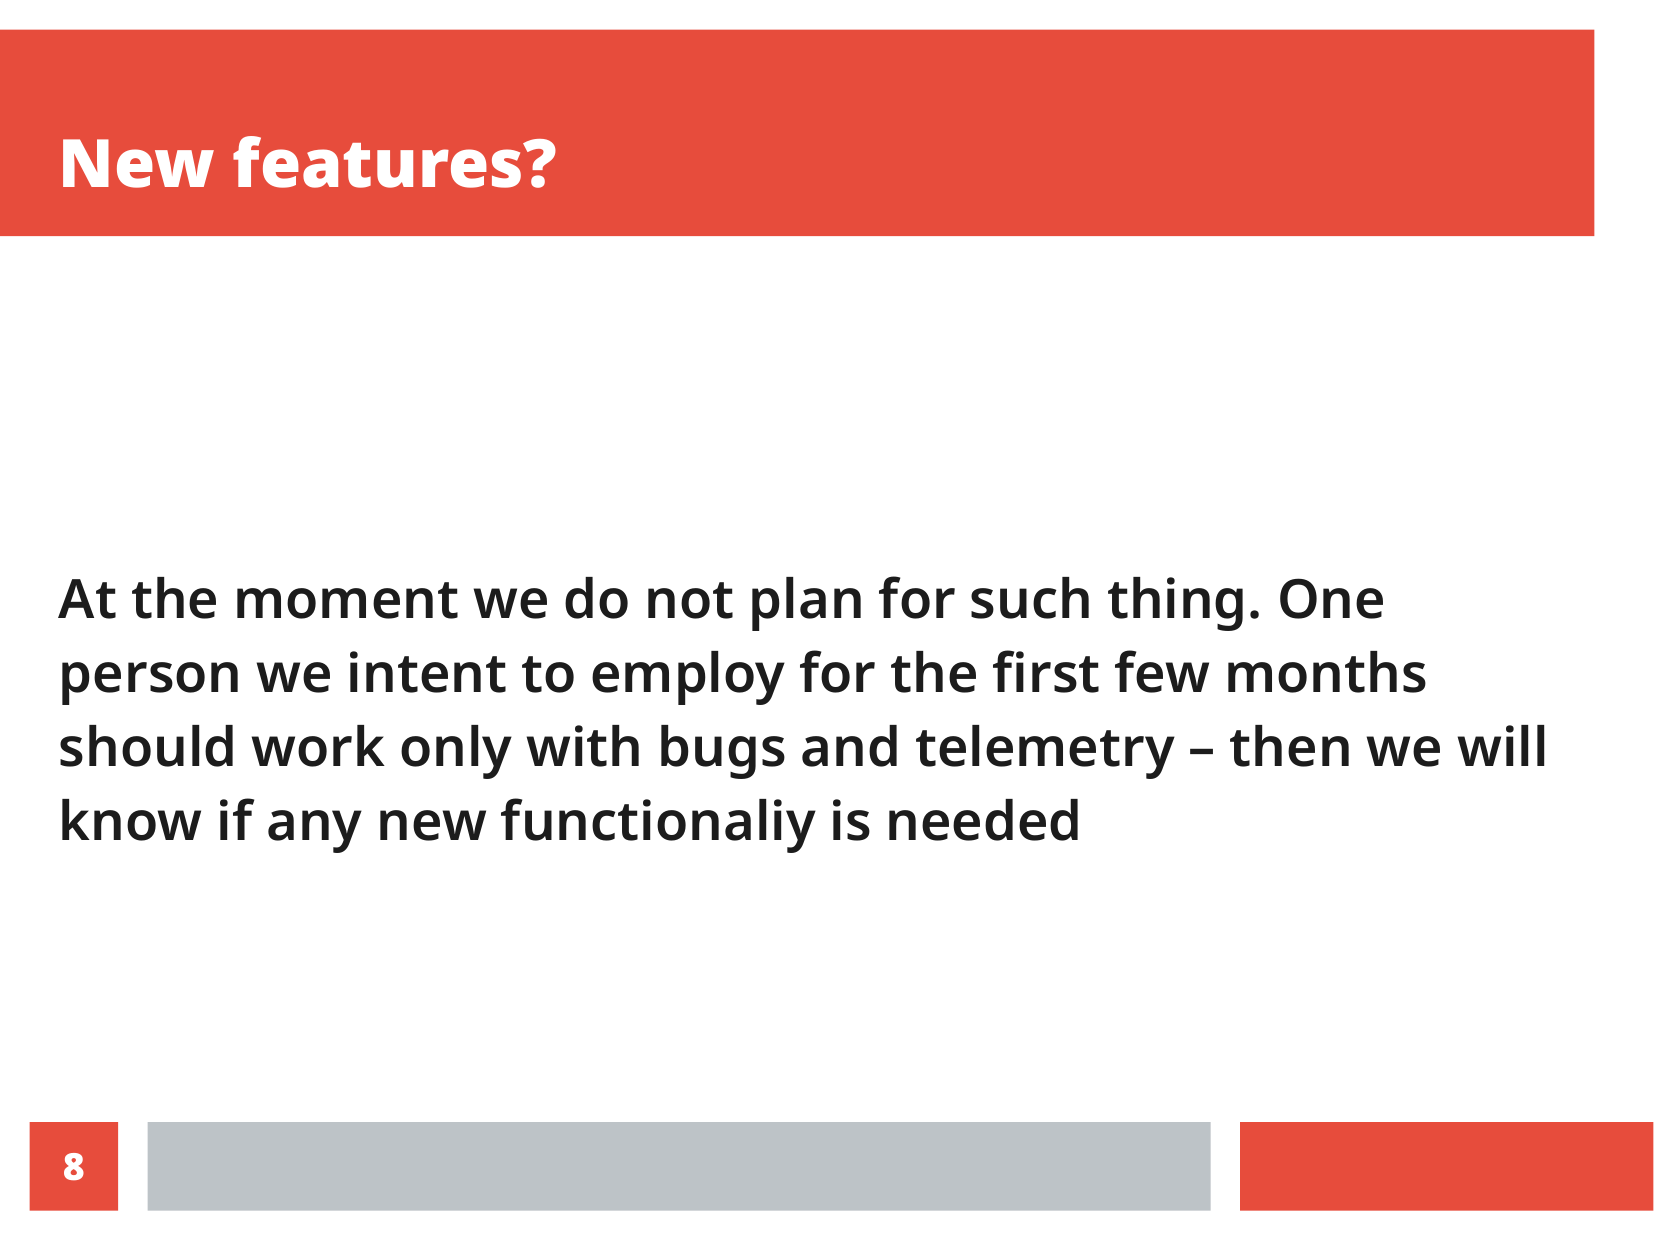

# New features?
At the moment we do not plan for such thing. One person we intent to employ for the first few months should work only with bugs and telemetry – then we will know if any new functionaliy is needed
8